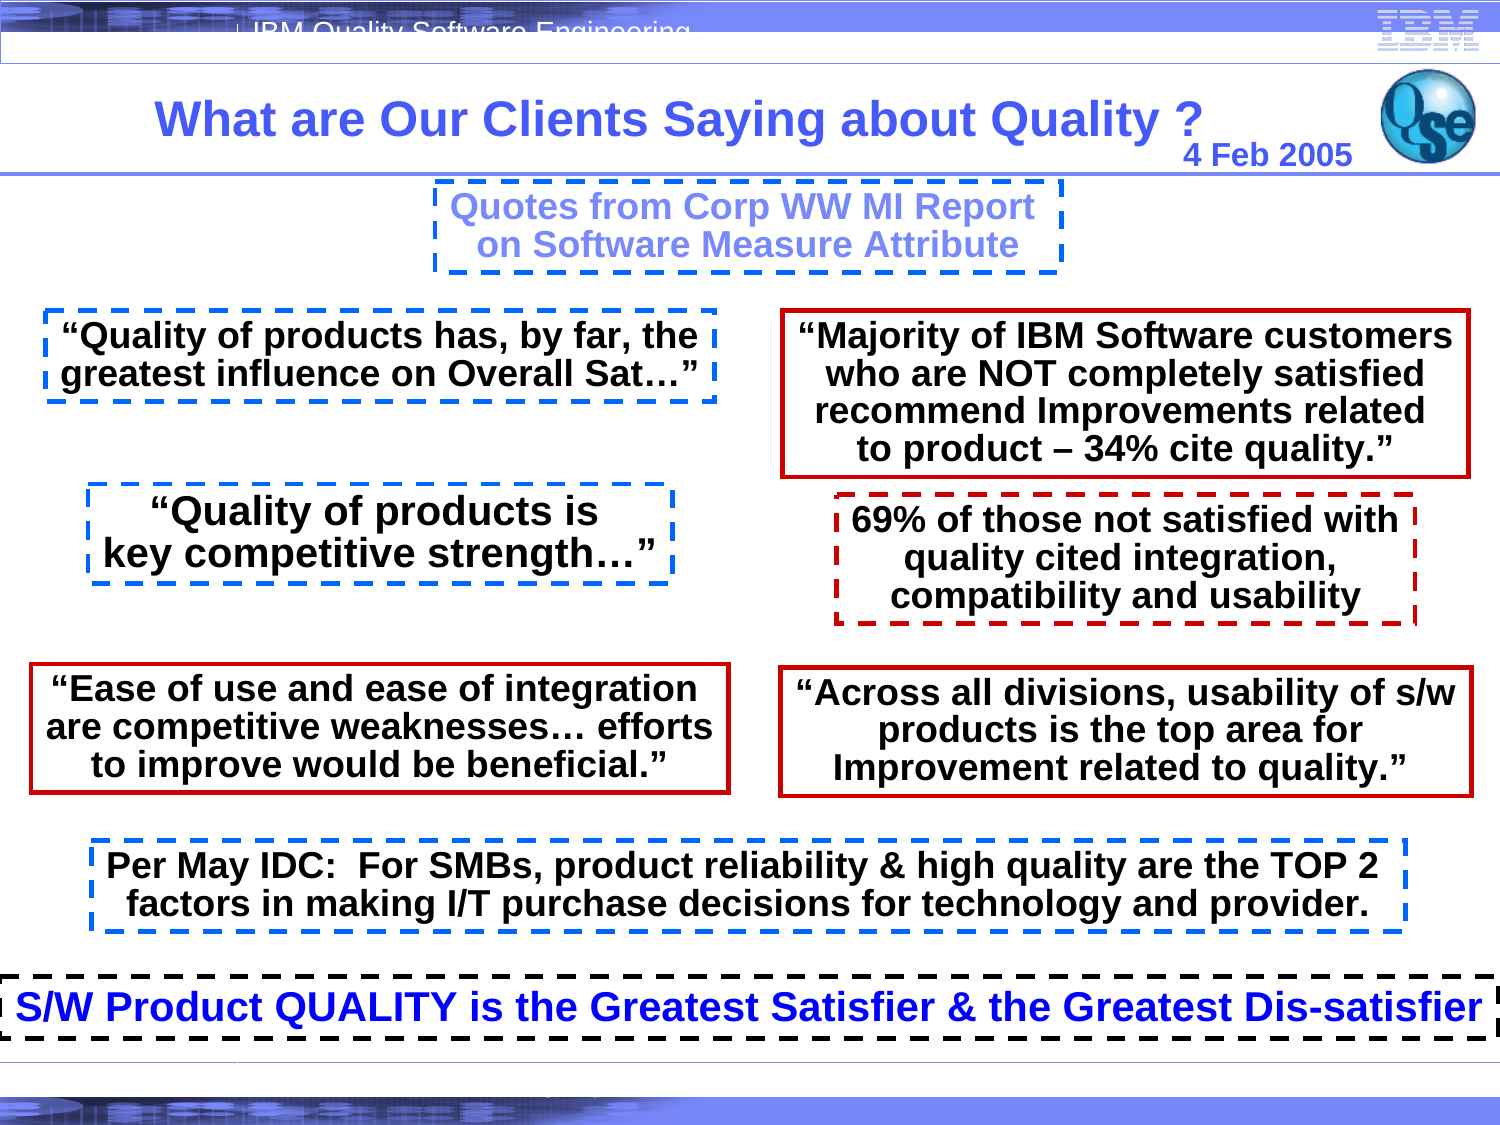

# What are Our Clients Saying about Quality ?
4 Feb 2005
Quotes from Corp WW MI Report
on Software Measure Attribute
“Quality of products has, by far, the
greatest influence on Overall Sat…”
“Majority of IBM Software customers
who are NOT completely satisfied
recommend Improvements related
to product – 34% cite quality.”
“Quality of products is
key competitive strength…”
69% of those not satisfied with
quality cited integration,
compatibility and usability
“Ease of use and ease of integration
are competitive weaknesses… efforts
to improve would be beneficial.”
“Across all divisions, usability of s/w
products is the top area for
Improvement related to quality.”
Per May IDC: For SMBs, product reliability & high quality are the TOP 2
factors in making I/T purchase decisions for technology and provider.
S/W Product QUALITY is the Greatest Satisfier & the Greatest Dis-satisfier
5